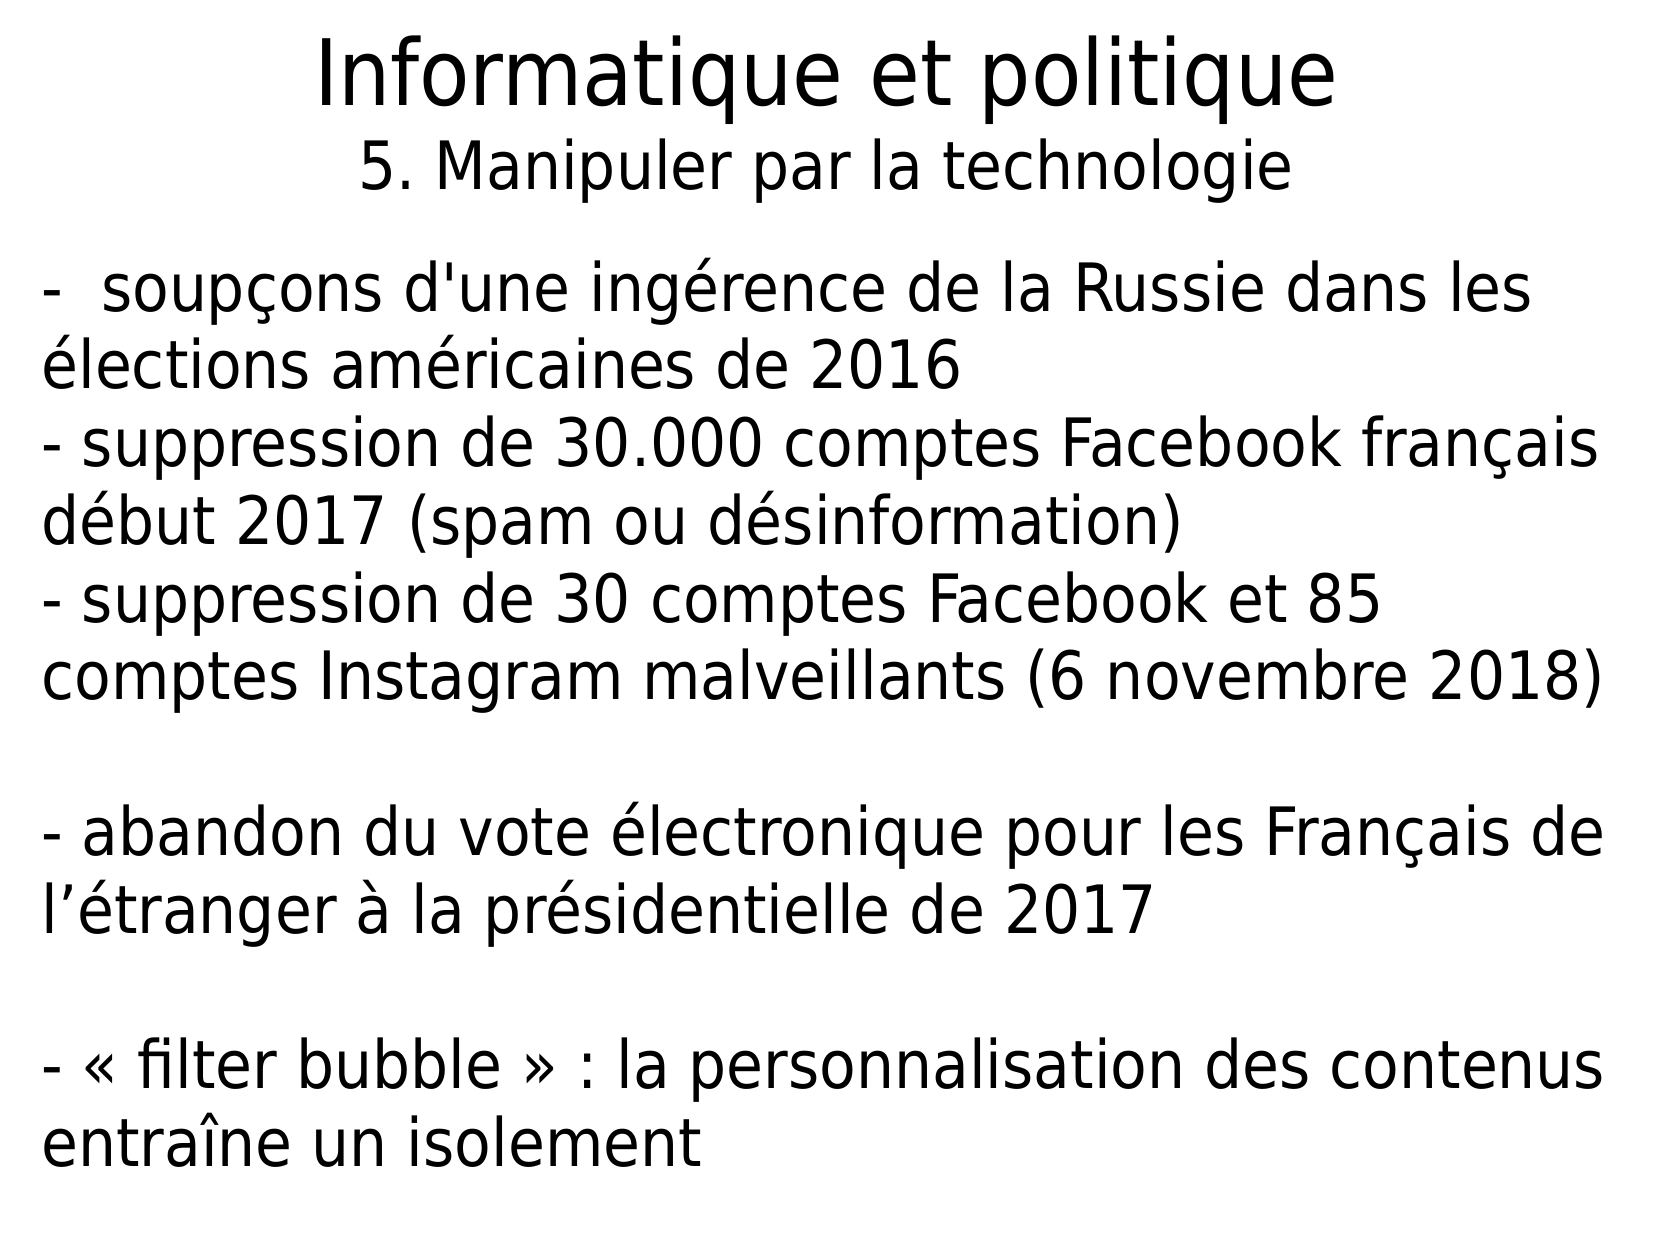

# Informatique et politique 5. Manipuler par la technologie
- soupçons d'une ingérence de la Russie dans les élections américaines de 2016
- suppression de 30.000 comptes Facebook français début 2017 (spam ou désinformation)
- suppression de 30 comptes Facebook et 85 comptes Instagram malveillants (6 novembre 2018)
- abandon du vote électronique pour les Français de l’étranger à la présidentielle de 2017
- « filter bubble » : la personnalisation des contenus entraîne un isolement